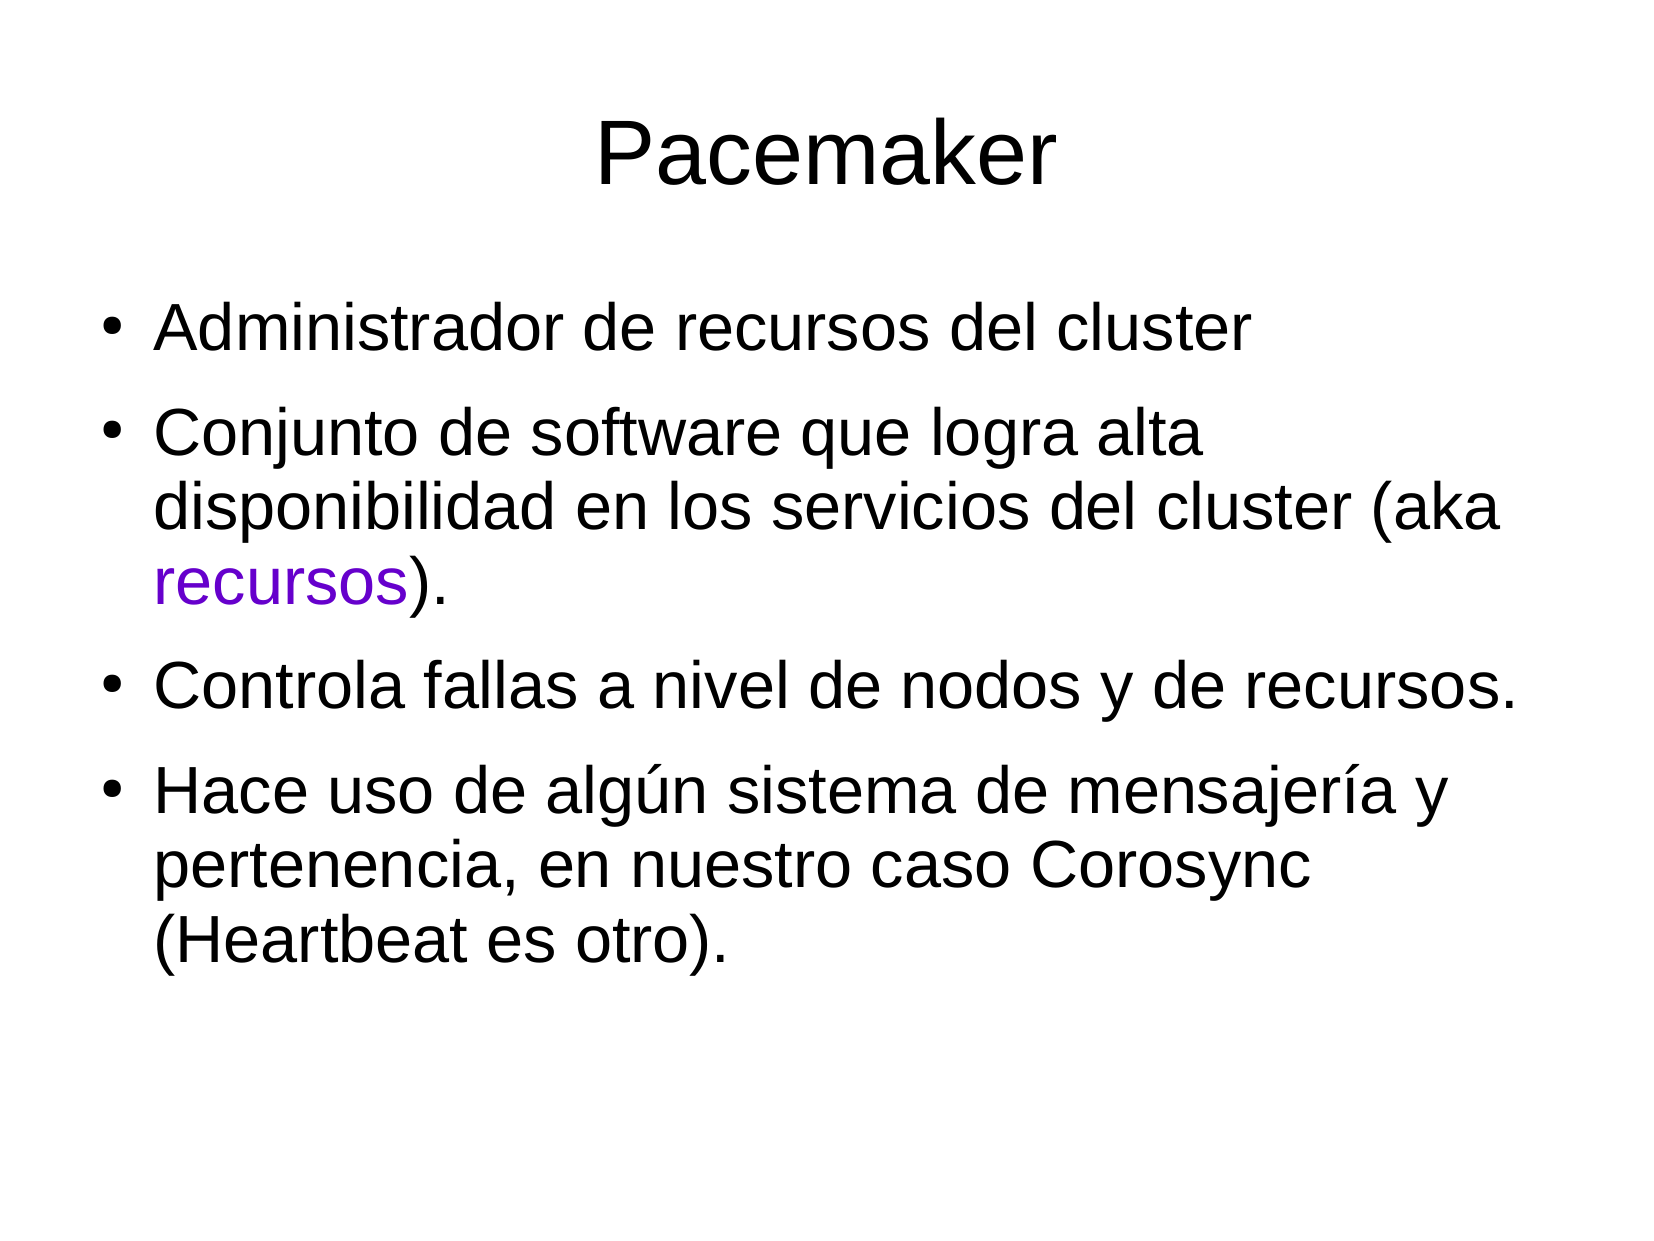

# Pacemaker
Administrador de recursos del cluster
Conjunto de software que logra alta disponibilidad en los servicios del cluster (aka recursos).
Controla fallas a nivel de nodos y de recursos.
Hace uso de algún sistema de mensajería y pertenencia, en nuestro caso Corosync (Heartbeat es otro).